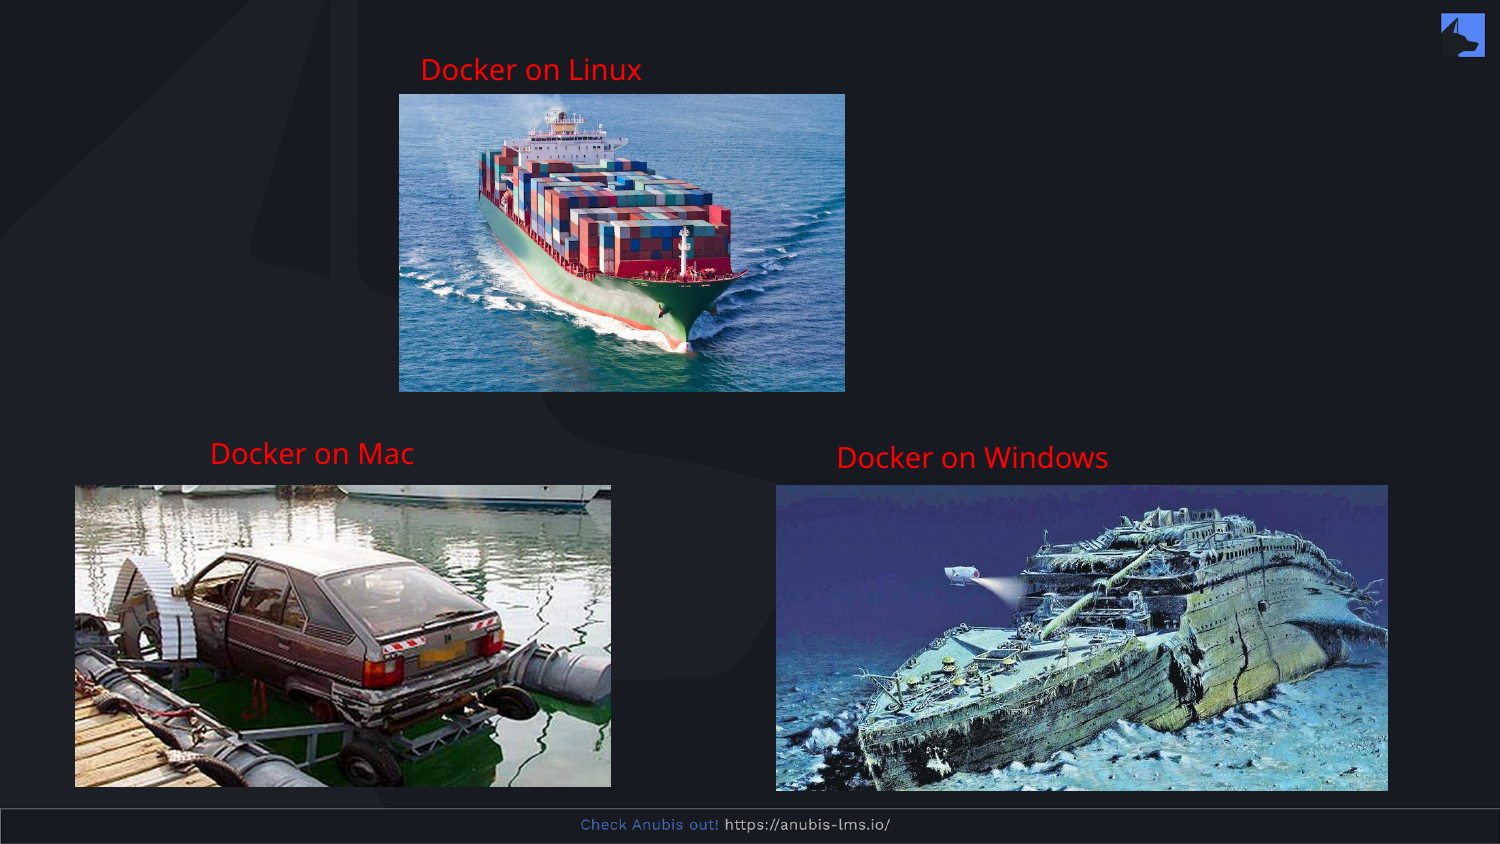

Docker on Linux
Docker on Mac
Docker on Windows